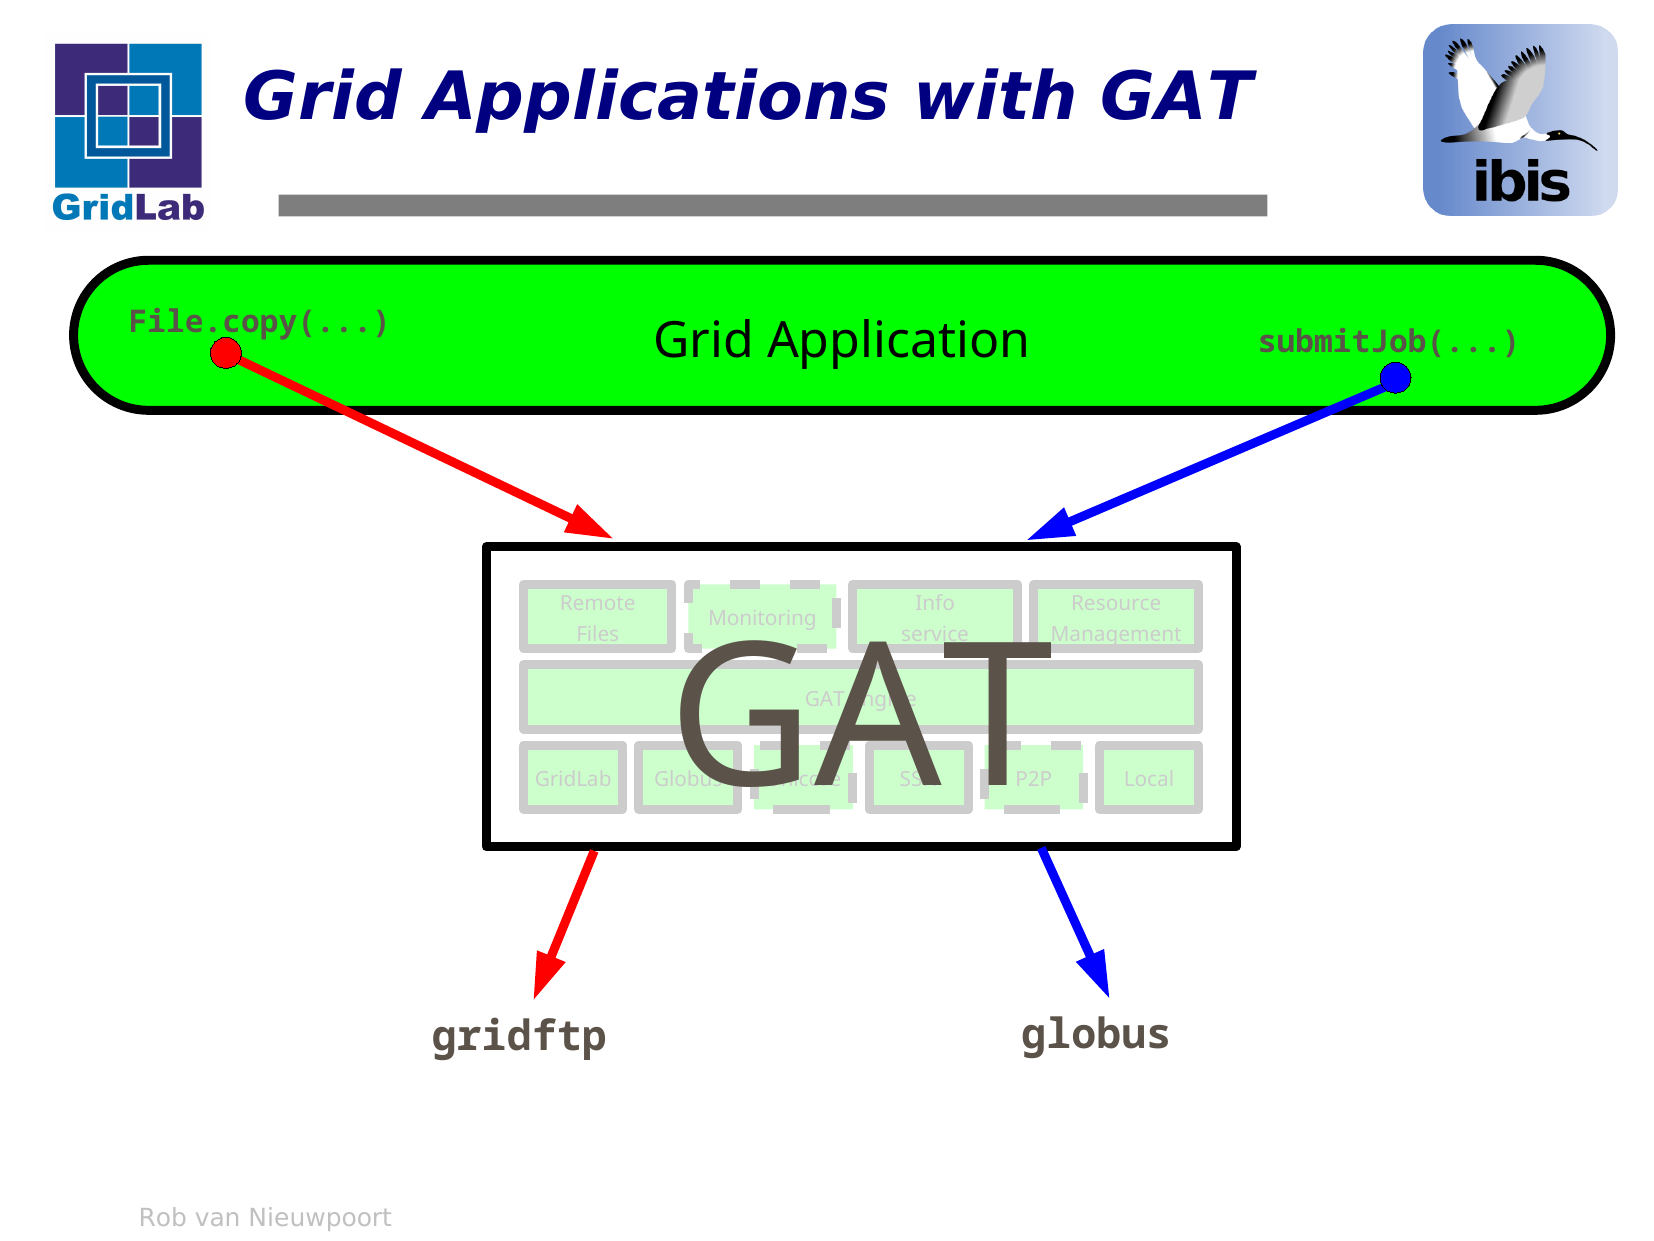

# Grid Applications with GAT
Grid Application
File.copy(...)
submitJob(...)
GAT
Remote
Files
Monitoring
Info
service
Resource
Management
GAT Engine
GridLab
Globus
Unicore
SSH
P2P
Local
globus
gridftp